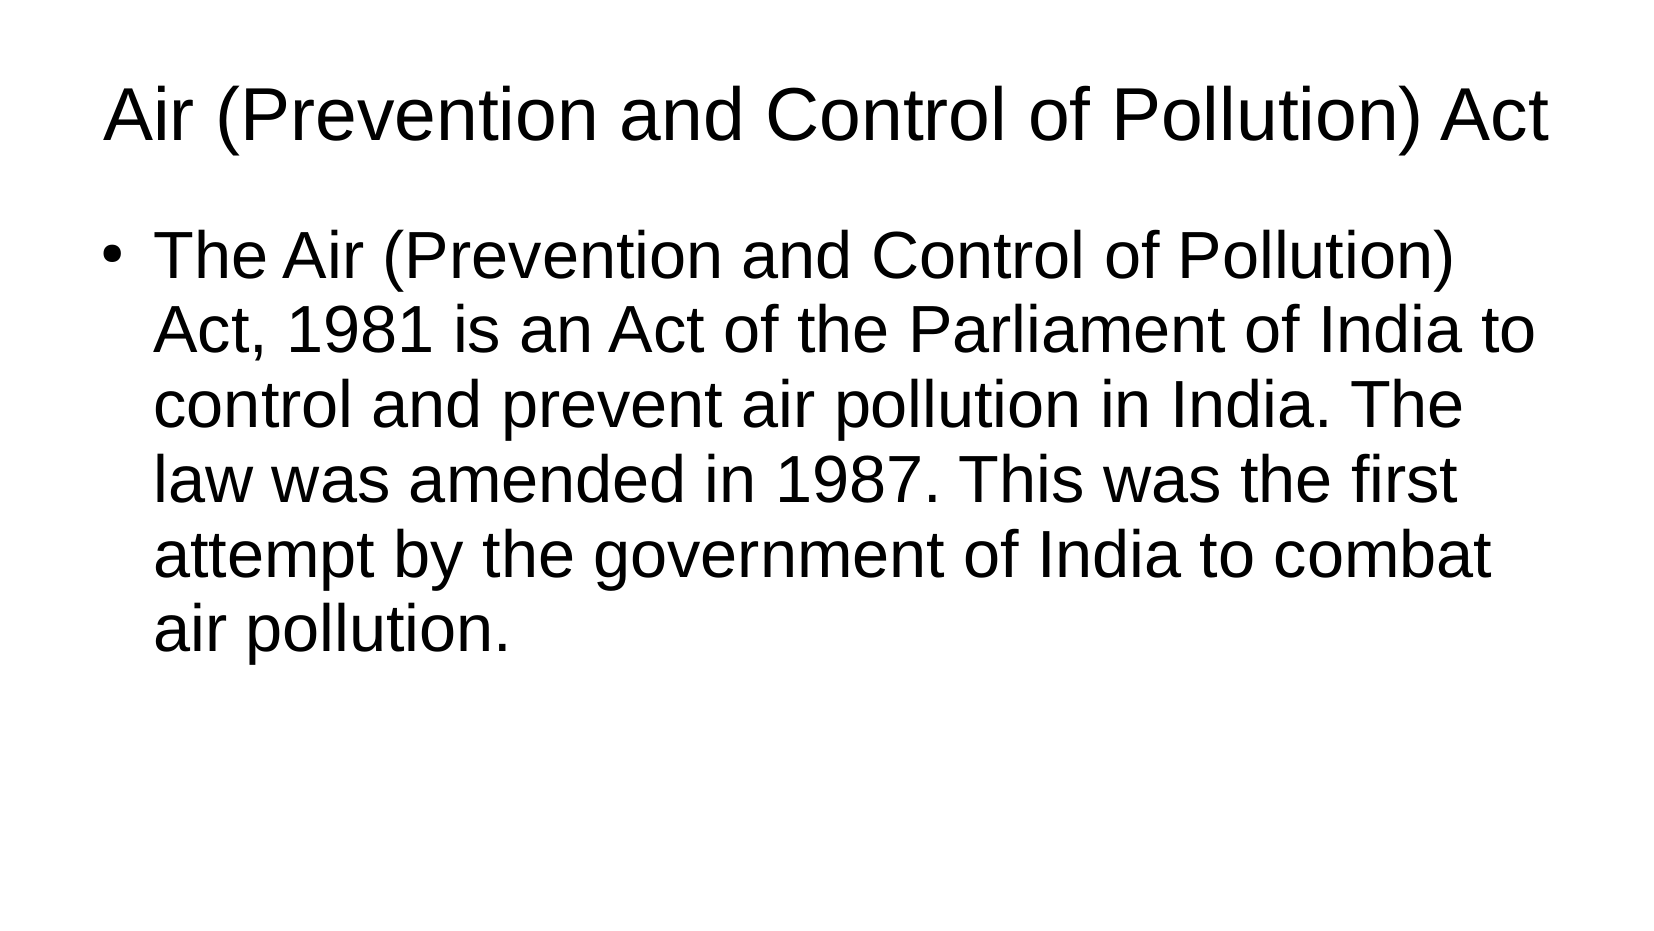

# Air (Prevention and Control of Pollution) Act
The Air (Prevention and Control of Pollution) Act, 1981 is an Act of the Parliament of India to control and prevent air pollution in India. The law was amended in 1987. This was the first attempt by the government of India to combat air pollution.